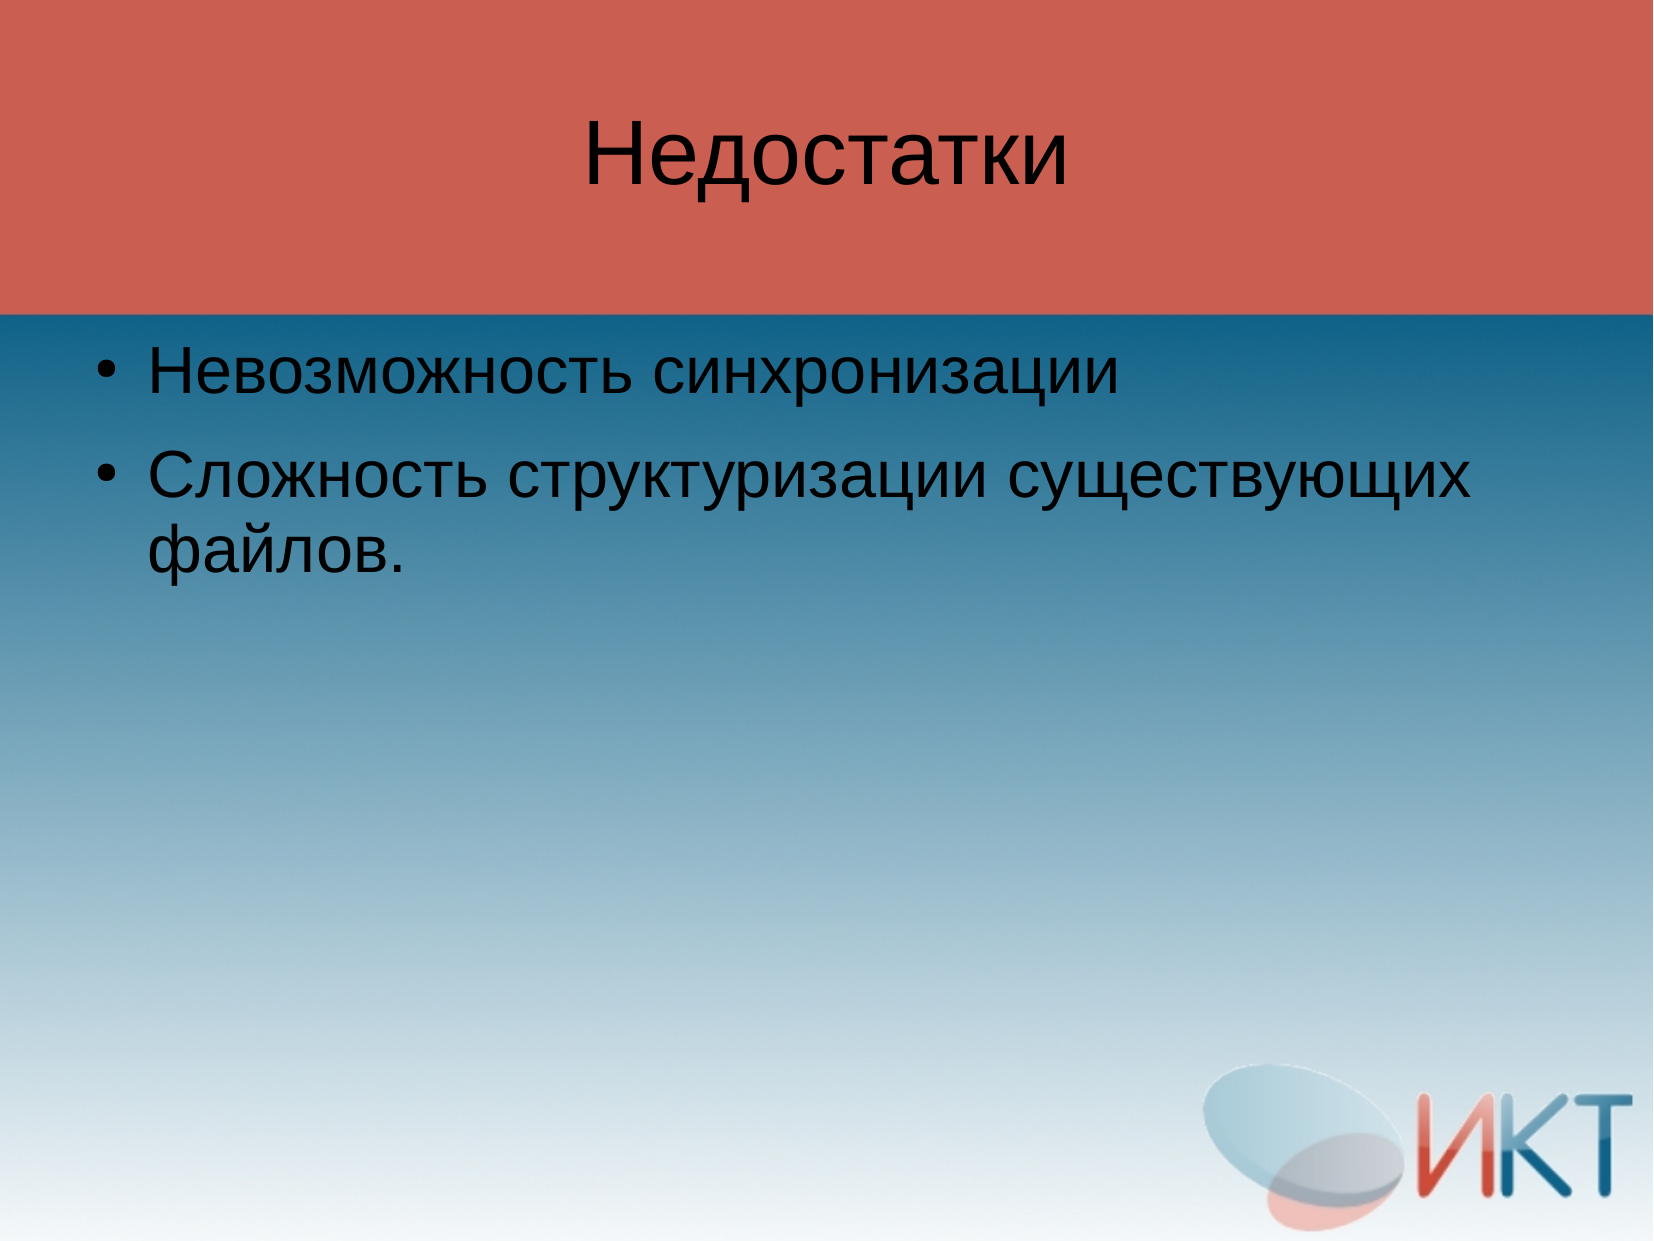

# Недостатки
Невозможность синхронизации
Сложность структуризации существующих файлов.